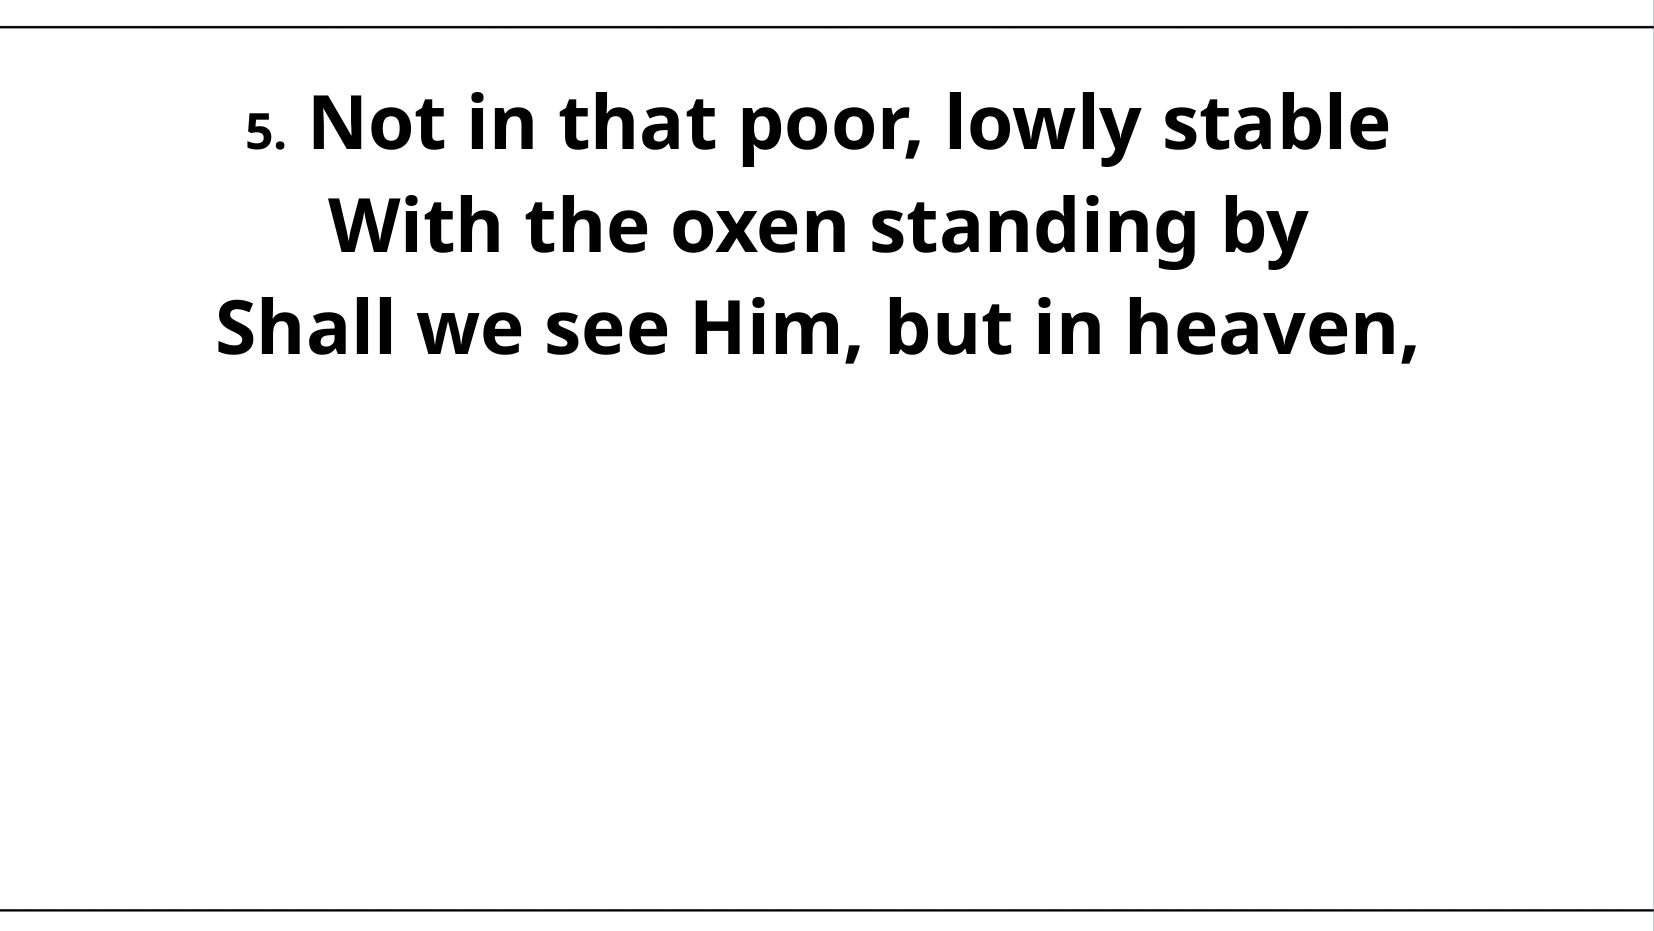

5. Not in that poor, lowly stable
With the oxen standing by
Shall we see Him, but in heaven,